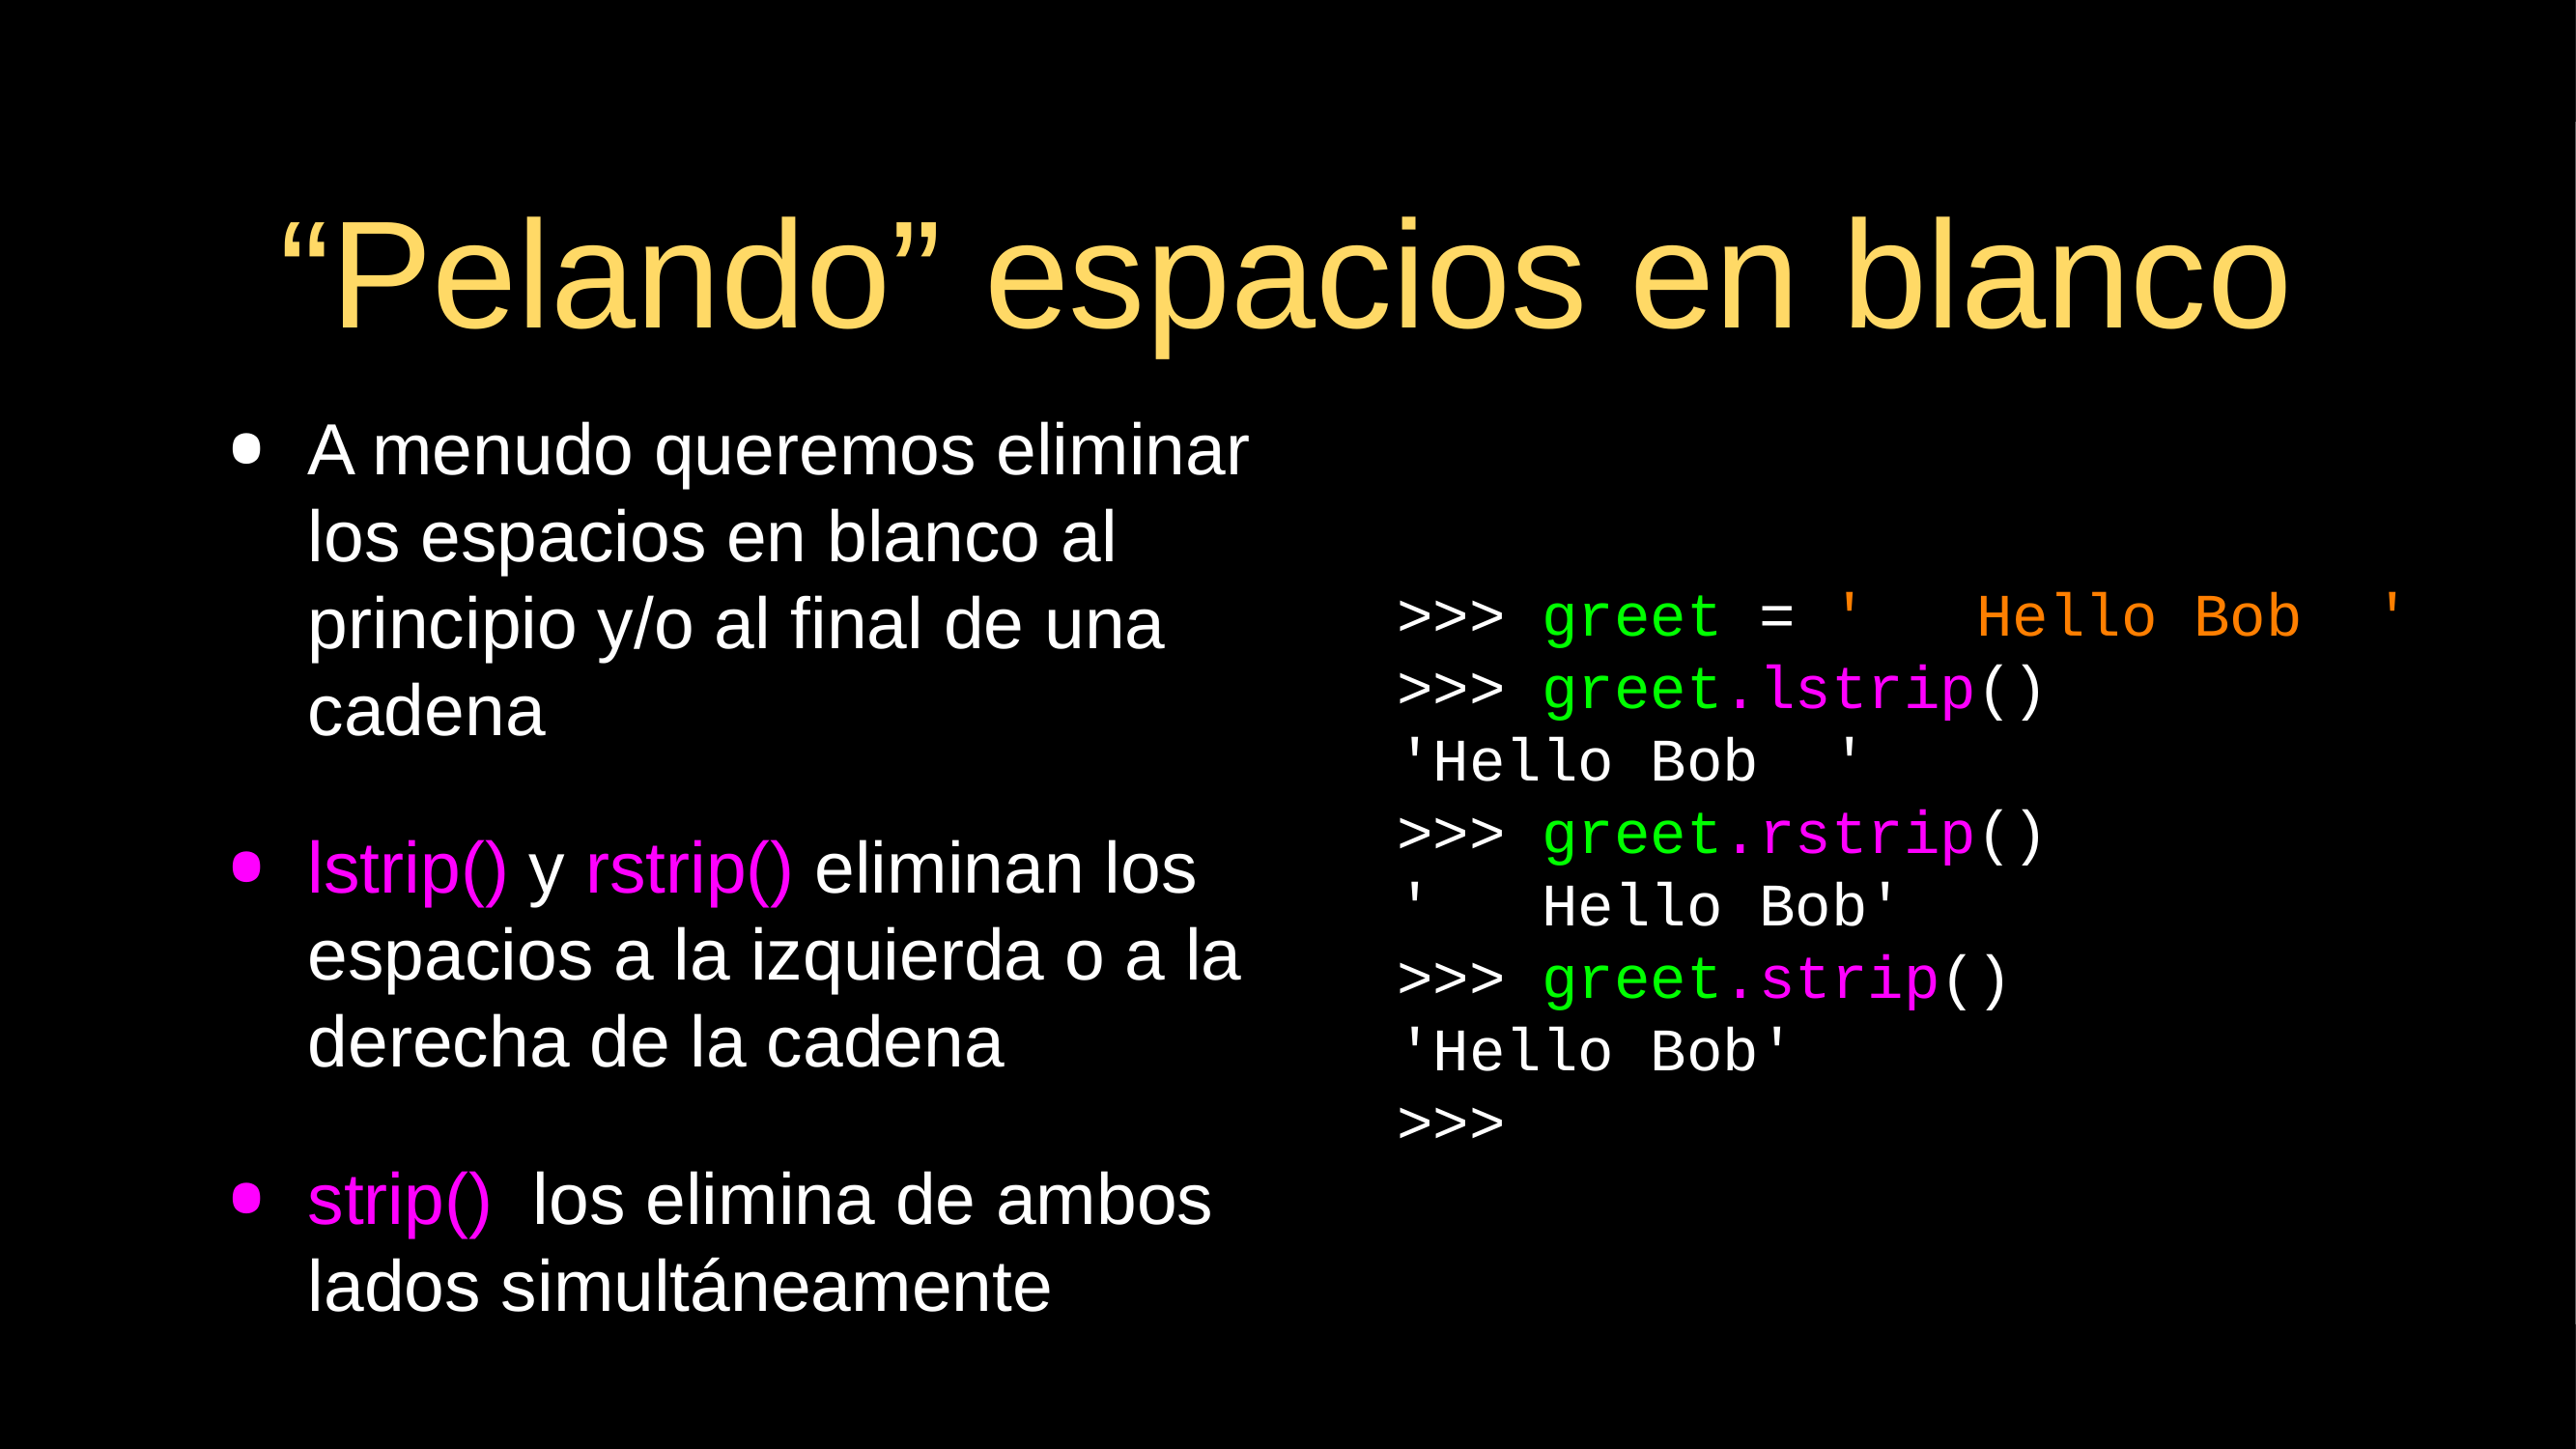

# “Pelando” espacios en blanco
A menudo queremos eliminar los espacios en blanco al principio y/o al final de una cadena
lstrip() y rstrip() eliminan los espacios a la izquierda o a la derecha de la cadena
strip() los elimina de ambos lados simultáneamente
>>> greet = ' Hello Bob '
>>> greet.lstrip()
'Hello Bob '
>>> greet.rstrip()
' Hello Bob'
>>> greet.strip()
'Hello Bob'
>>>